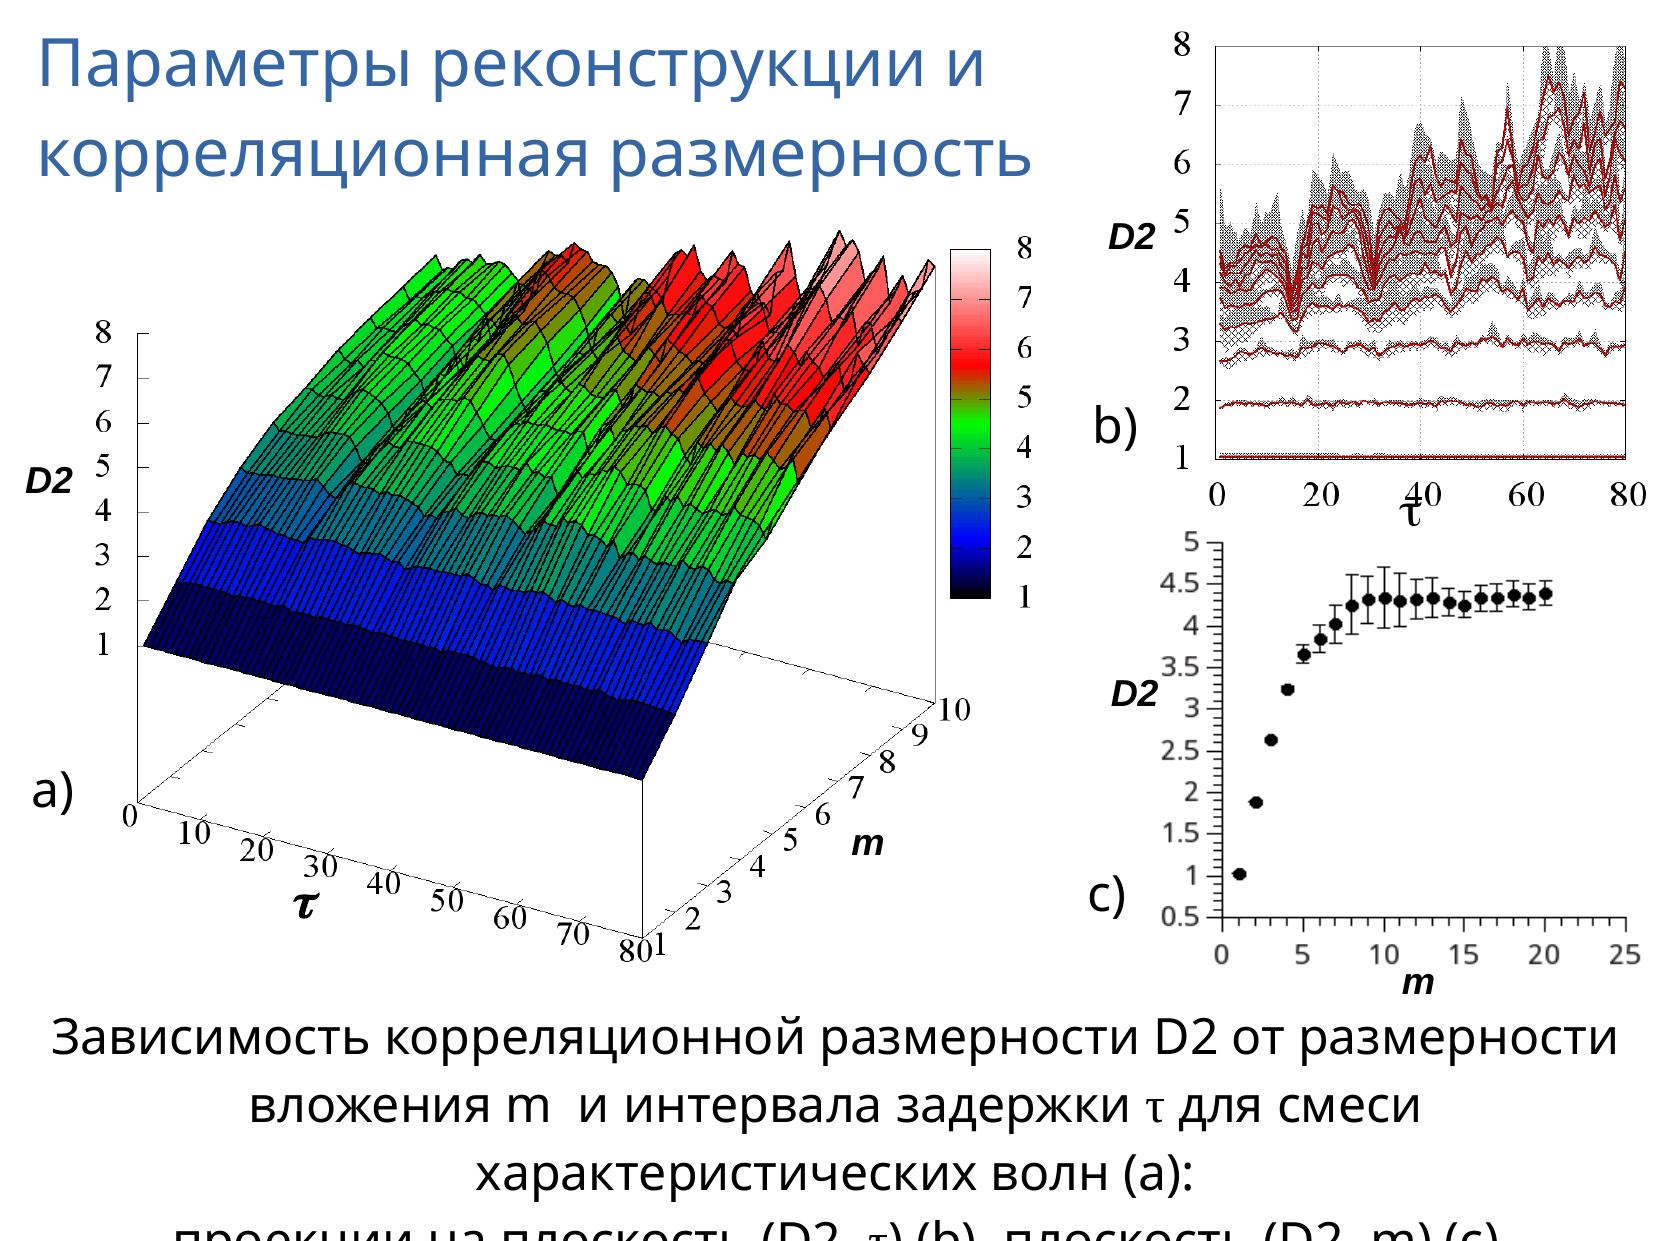

Параметры реконструкции и
корреляционная размерность
D2
b)
D2
t
D2
a)
m
c)
t
m
Зависимость корреляционной размерности D2 от размерности вложения m и интервала задержки τ для смеси характеристических волн (a):
 проекции на плоскость (D2, τ) (b), плоскость (D2, m) (c)